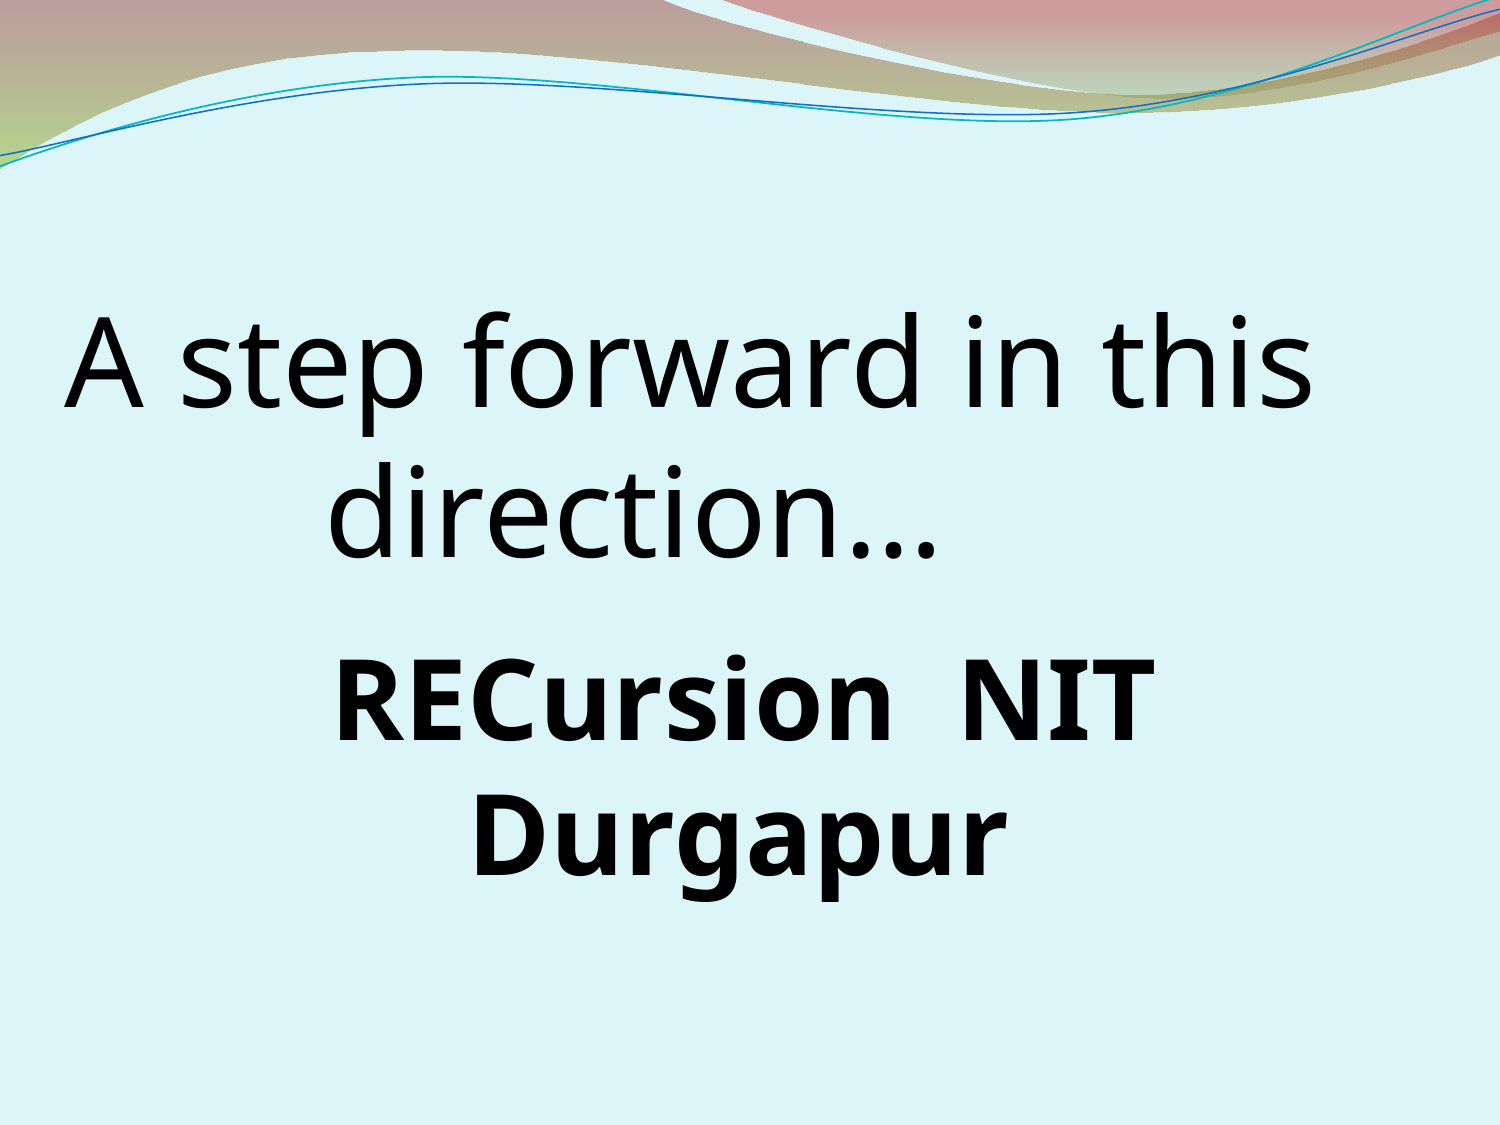

A step forward in this direction…
RECursion NIT Durgapur